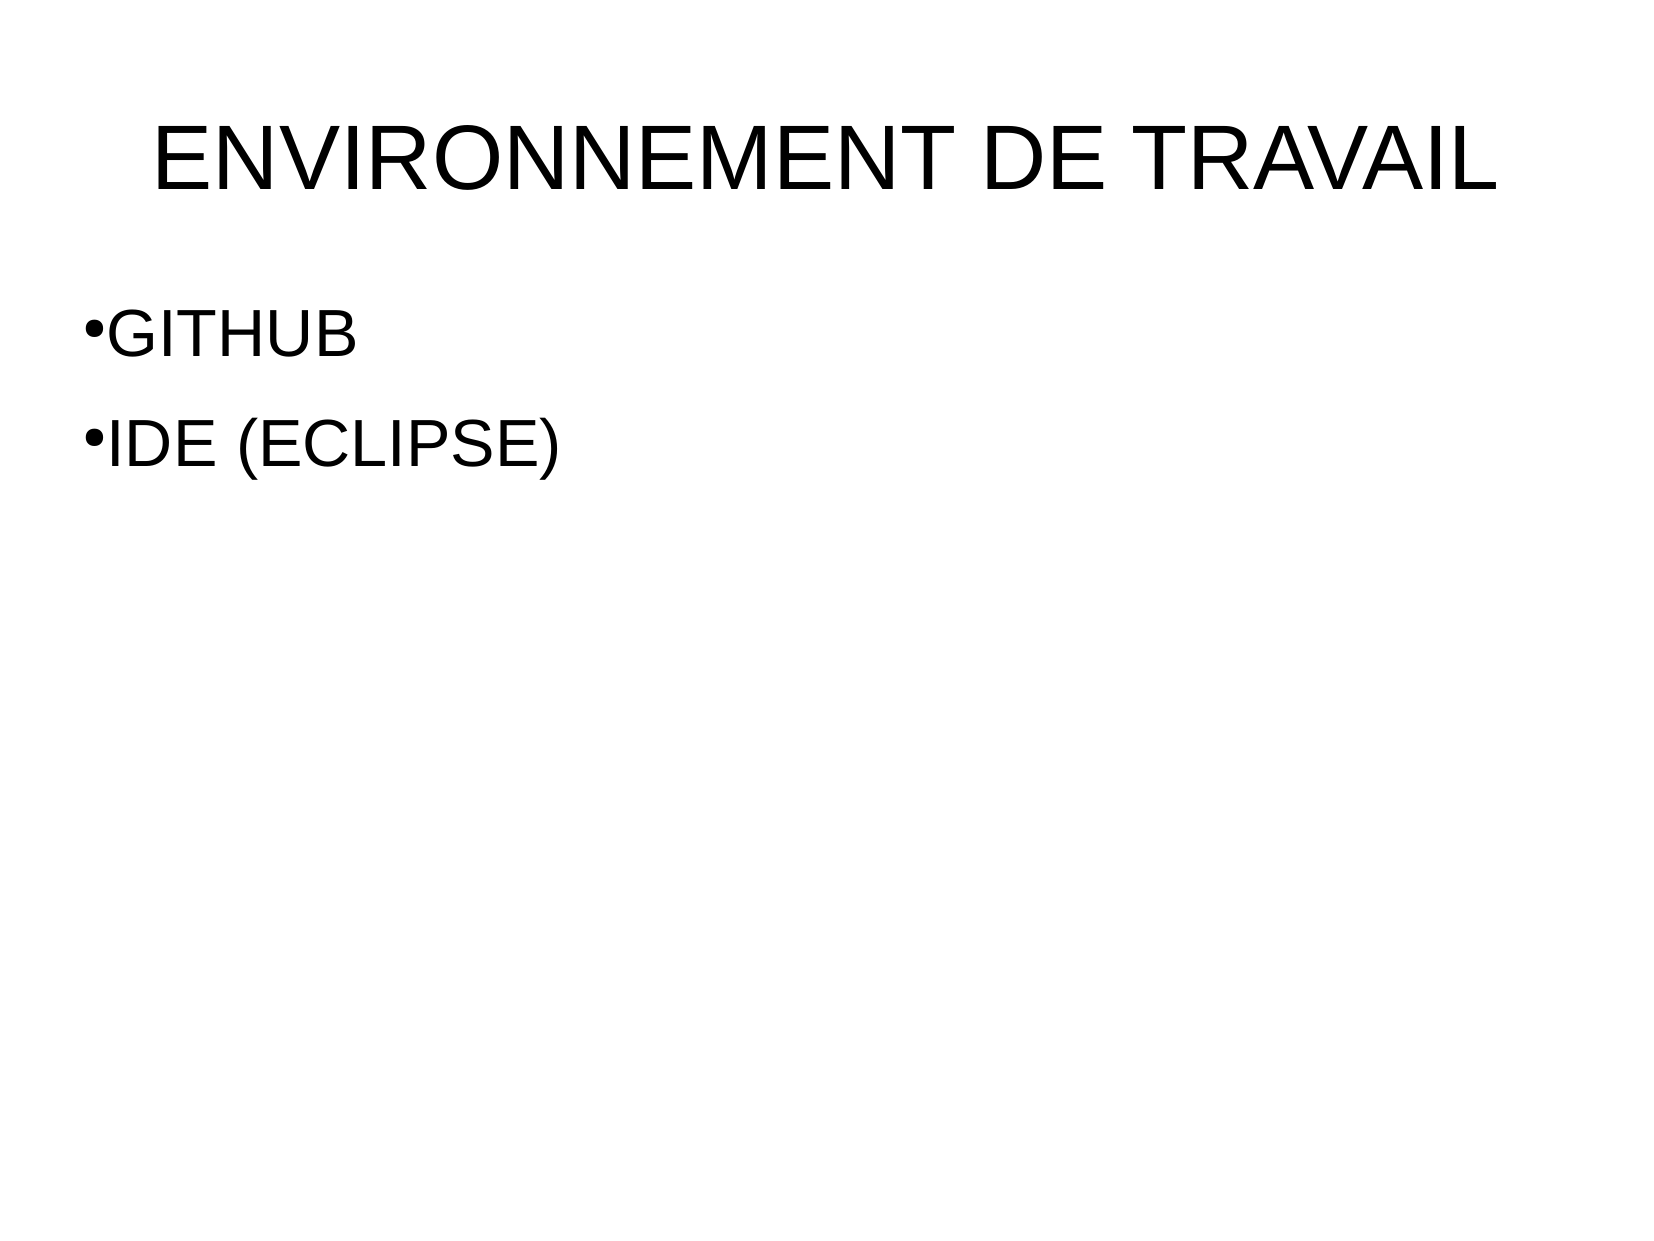

# ENVIRONNEMENT DE TRAVAIL
GITHUB
IDE (ECLIPSE)